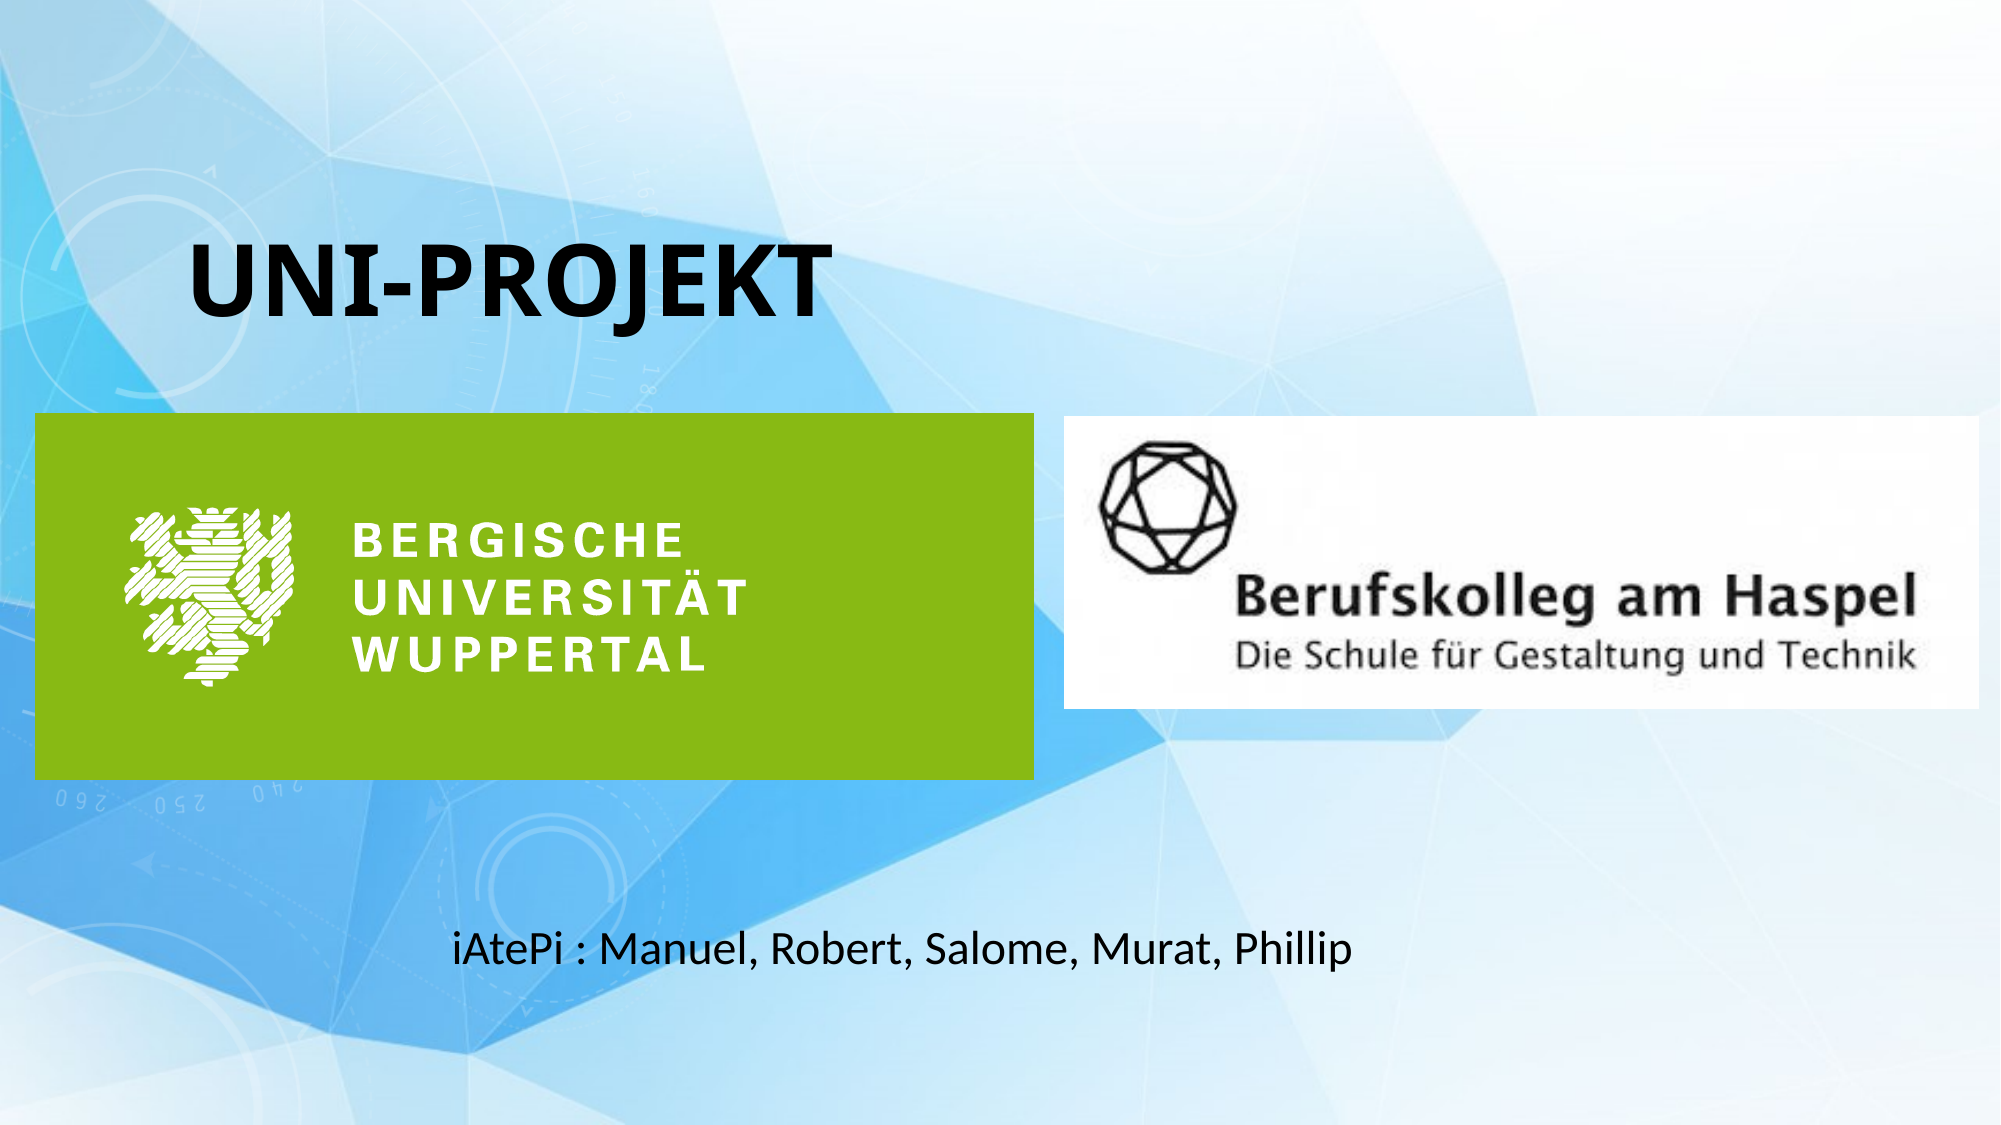

# Uni-Projekt
iAtePi : Manuel, Robert, Salome, Murat, Phillip